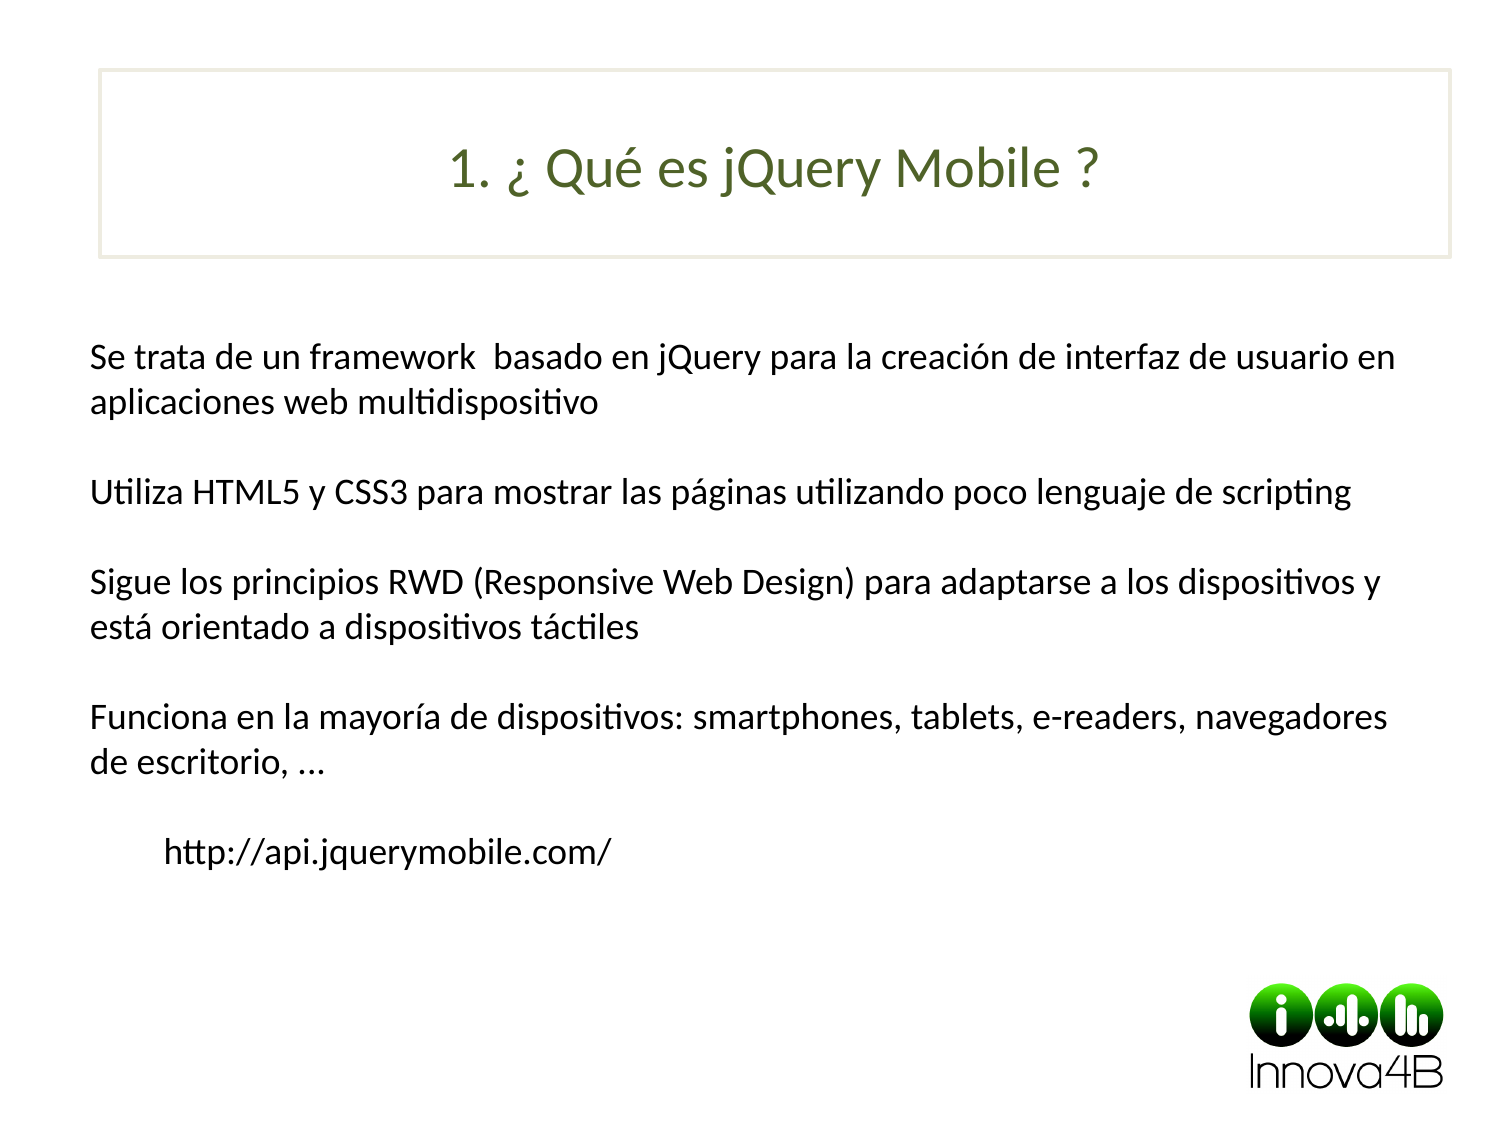

1. ¿ Qué es jQuery Mobile ?
Se trata de un framework basado en jQuery para la creación de interfaz de usuario en aplicaciones web multidispositivo
Utiliza HTML5 y CSS3 para mostrar las páginas utilizando poco lenguaje de scripting
Sigue los principios RWD (Responsive Web Design) para adaptarse a los dispositivos y está orientado a dispositivos táctiles
Funciona en la mayoría de dispositivos: smartphones, tablets, e-readers, navegadores de escritorio, ...
	http://api.jquerymobile.com/